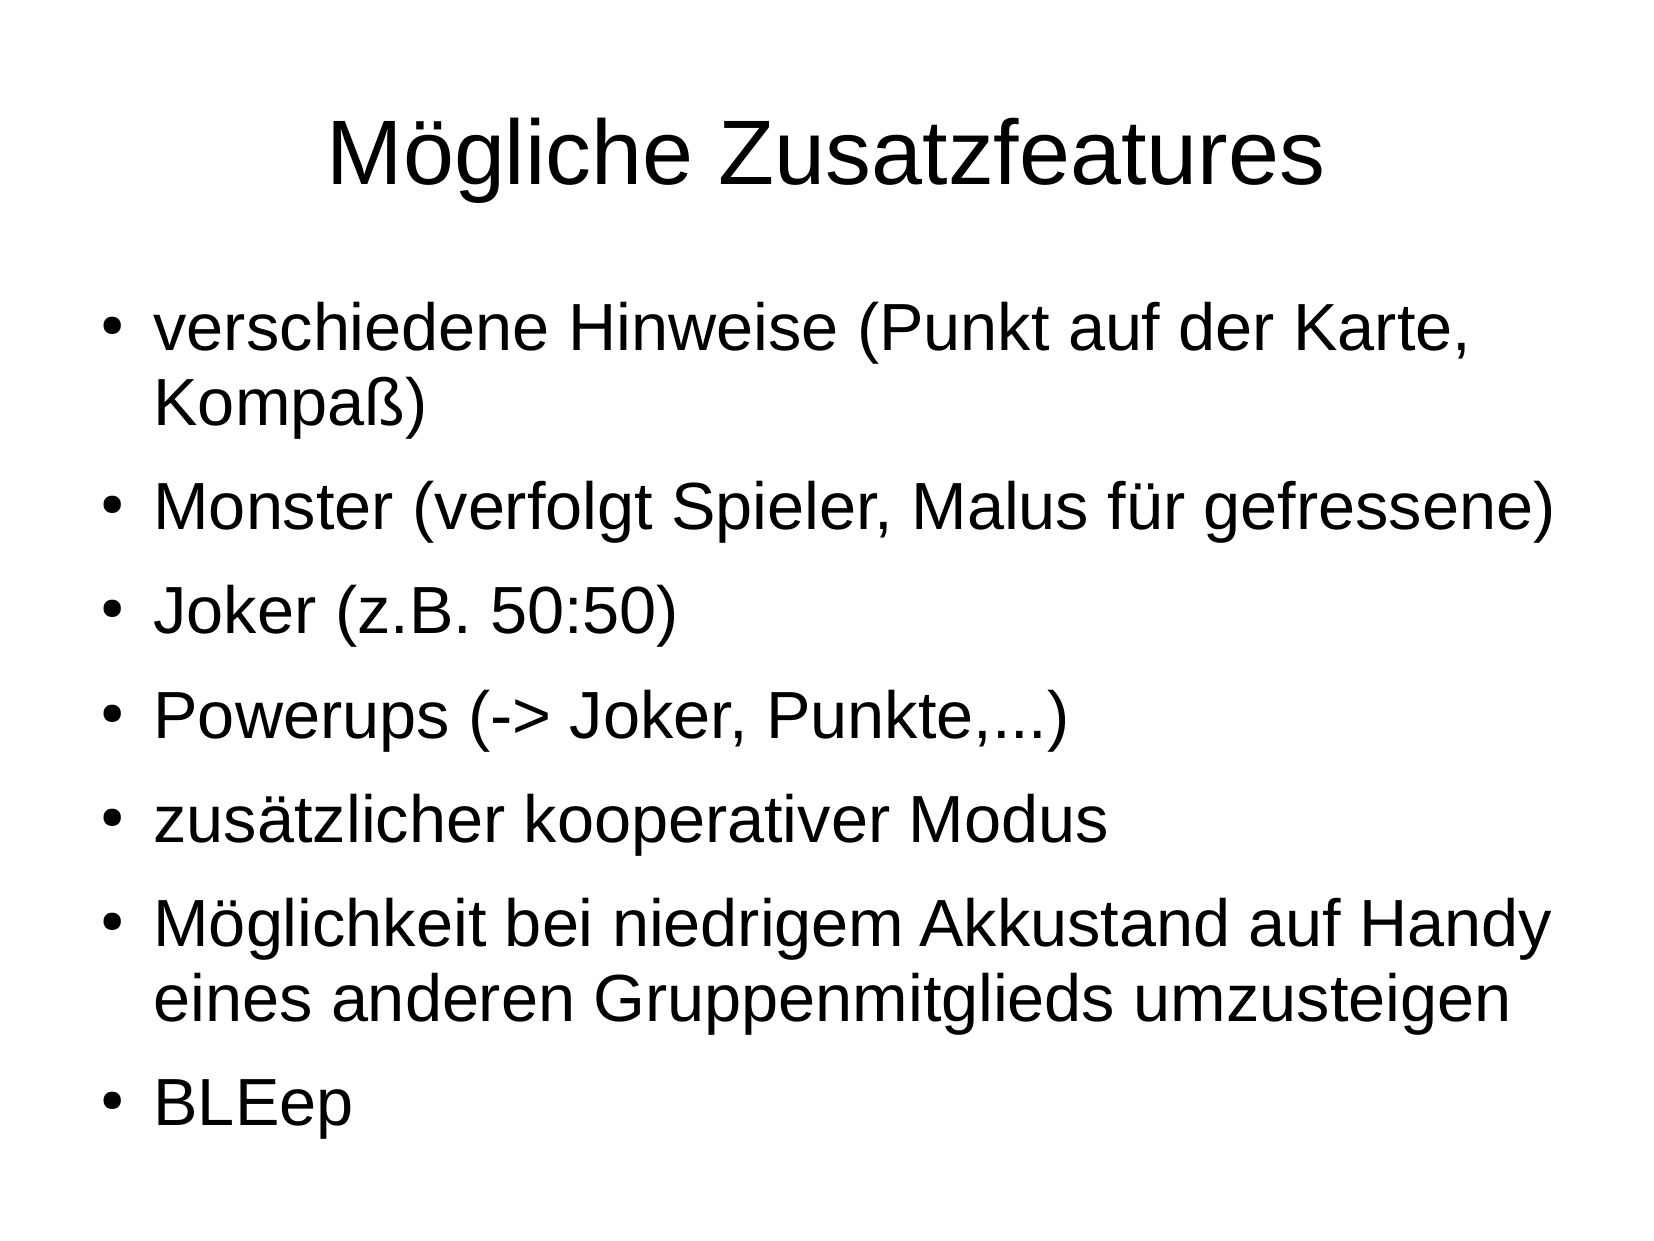

# Mögliche Zusatzfeatures
verschiedene Hinweise (Punkt auf der Karte, Kompaß)
Monster (verfolgt Spieler, Malus für gefressene)
Joker (z.B. 50:50)
Powerups (-> Joker, Punkte,...)
zusätzlicher kooperativer Modus
Möglichkeit bei niedrigem Akkustand auf Handy eines anderen Gruppenmitglieds umzusteigen
BLEep